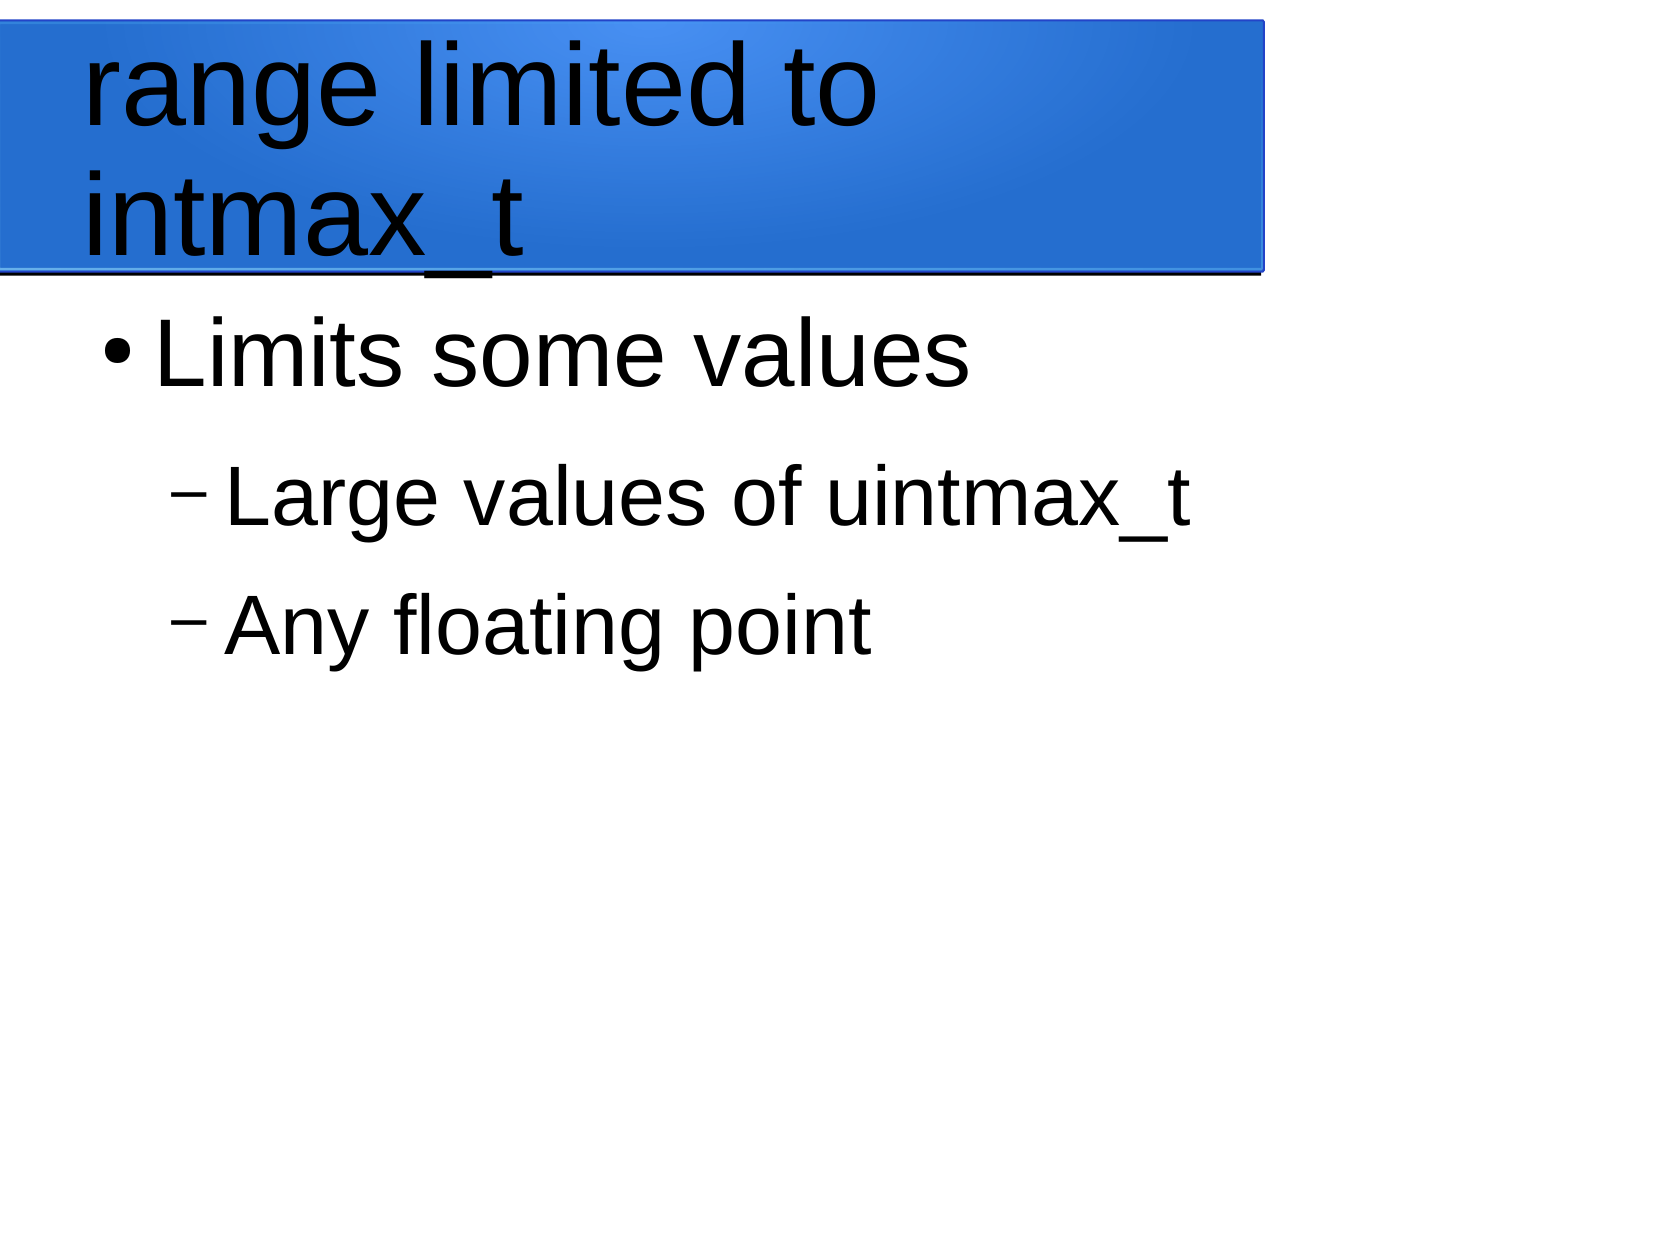

# range limited to intmax_t
Limits some values
Large values of uintmax_t
Any floating point